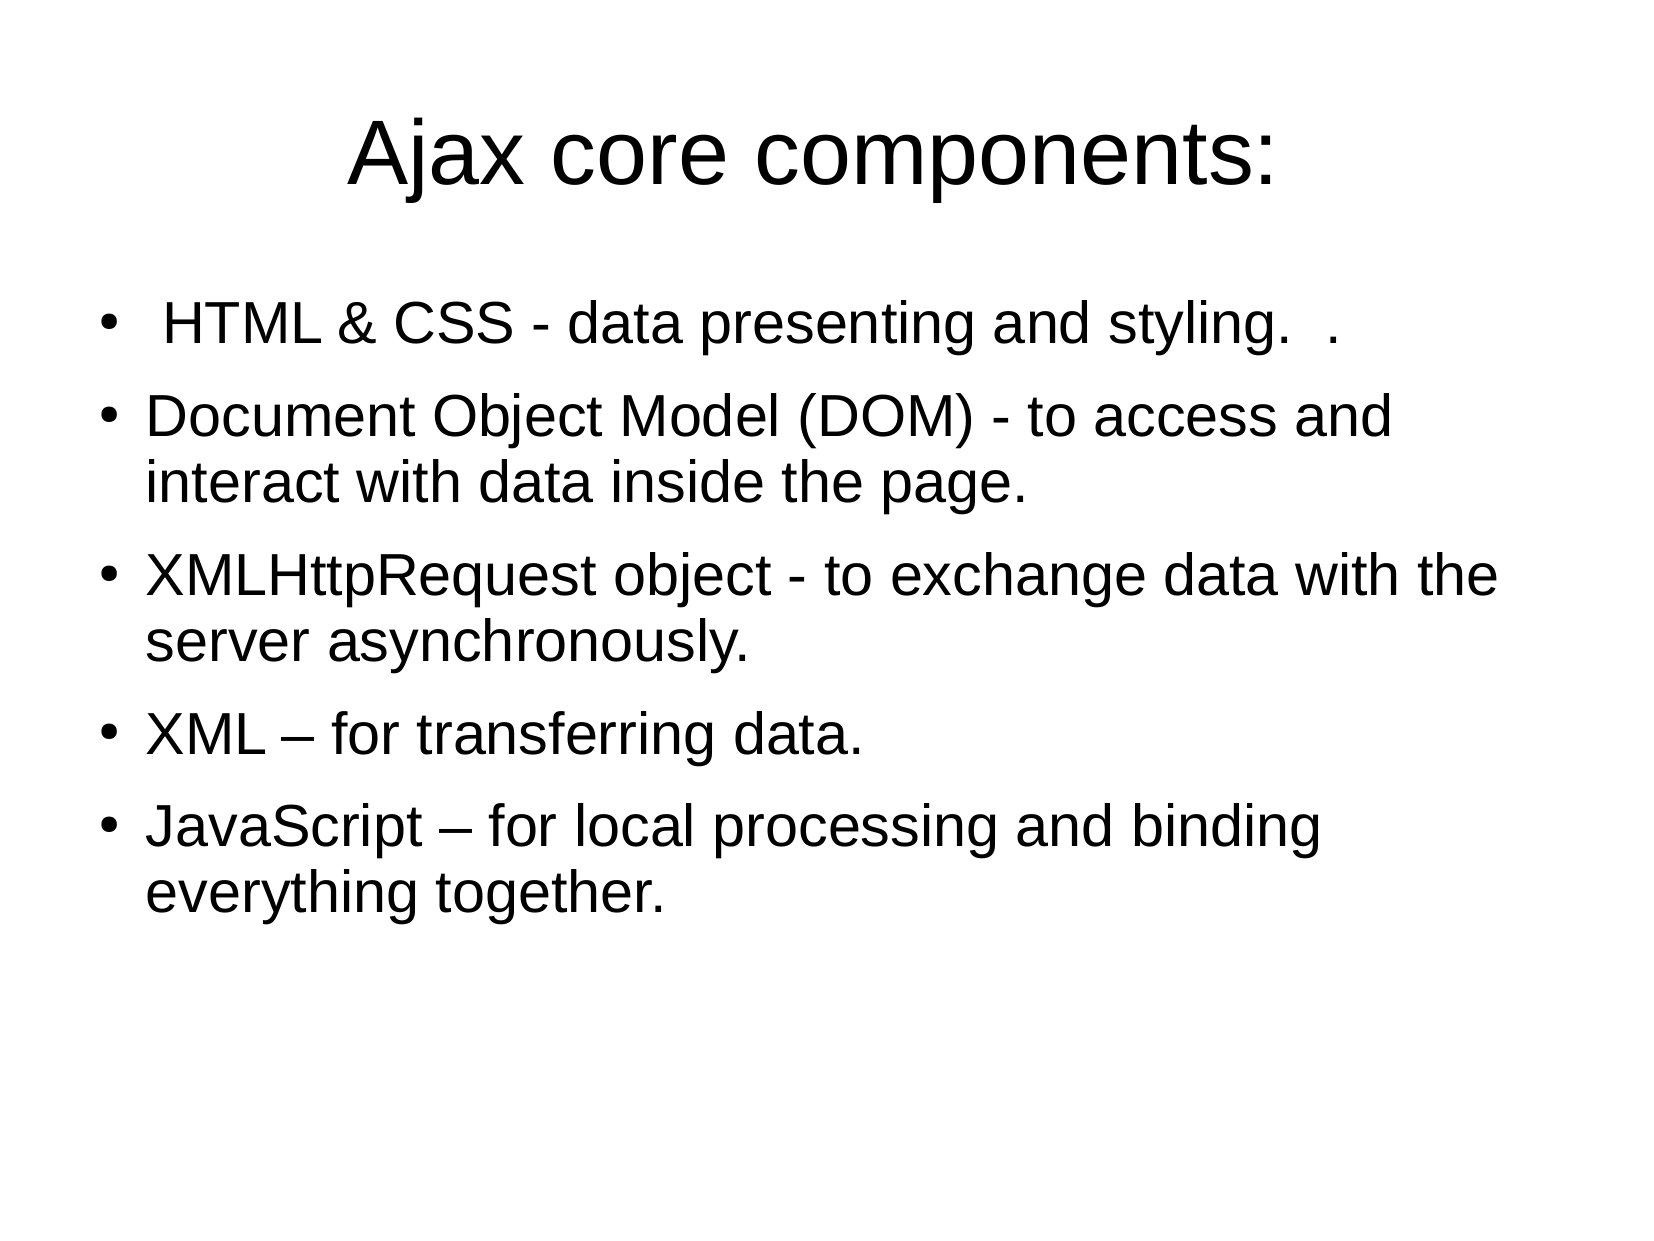

# Ajax core components:
 HTML & CSS - data presenting and styling. .
Document Object Model (DOM) - to access and interact with data inside the page.
XMLHttpRequest object - to exchange data with the server asynchronously.
XML – for transferring data.
JavaScript – for local processing and binding everything together.